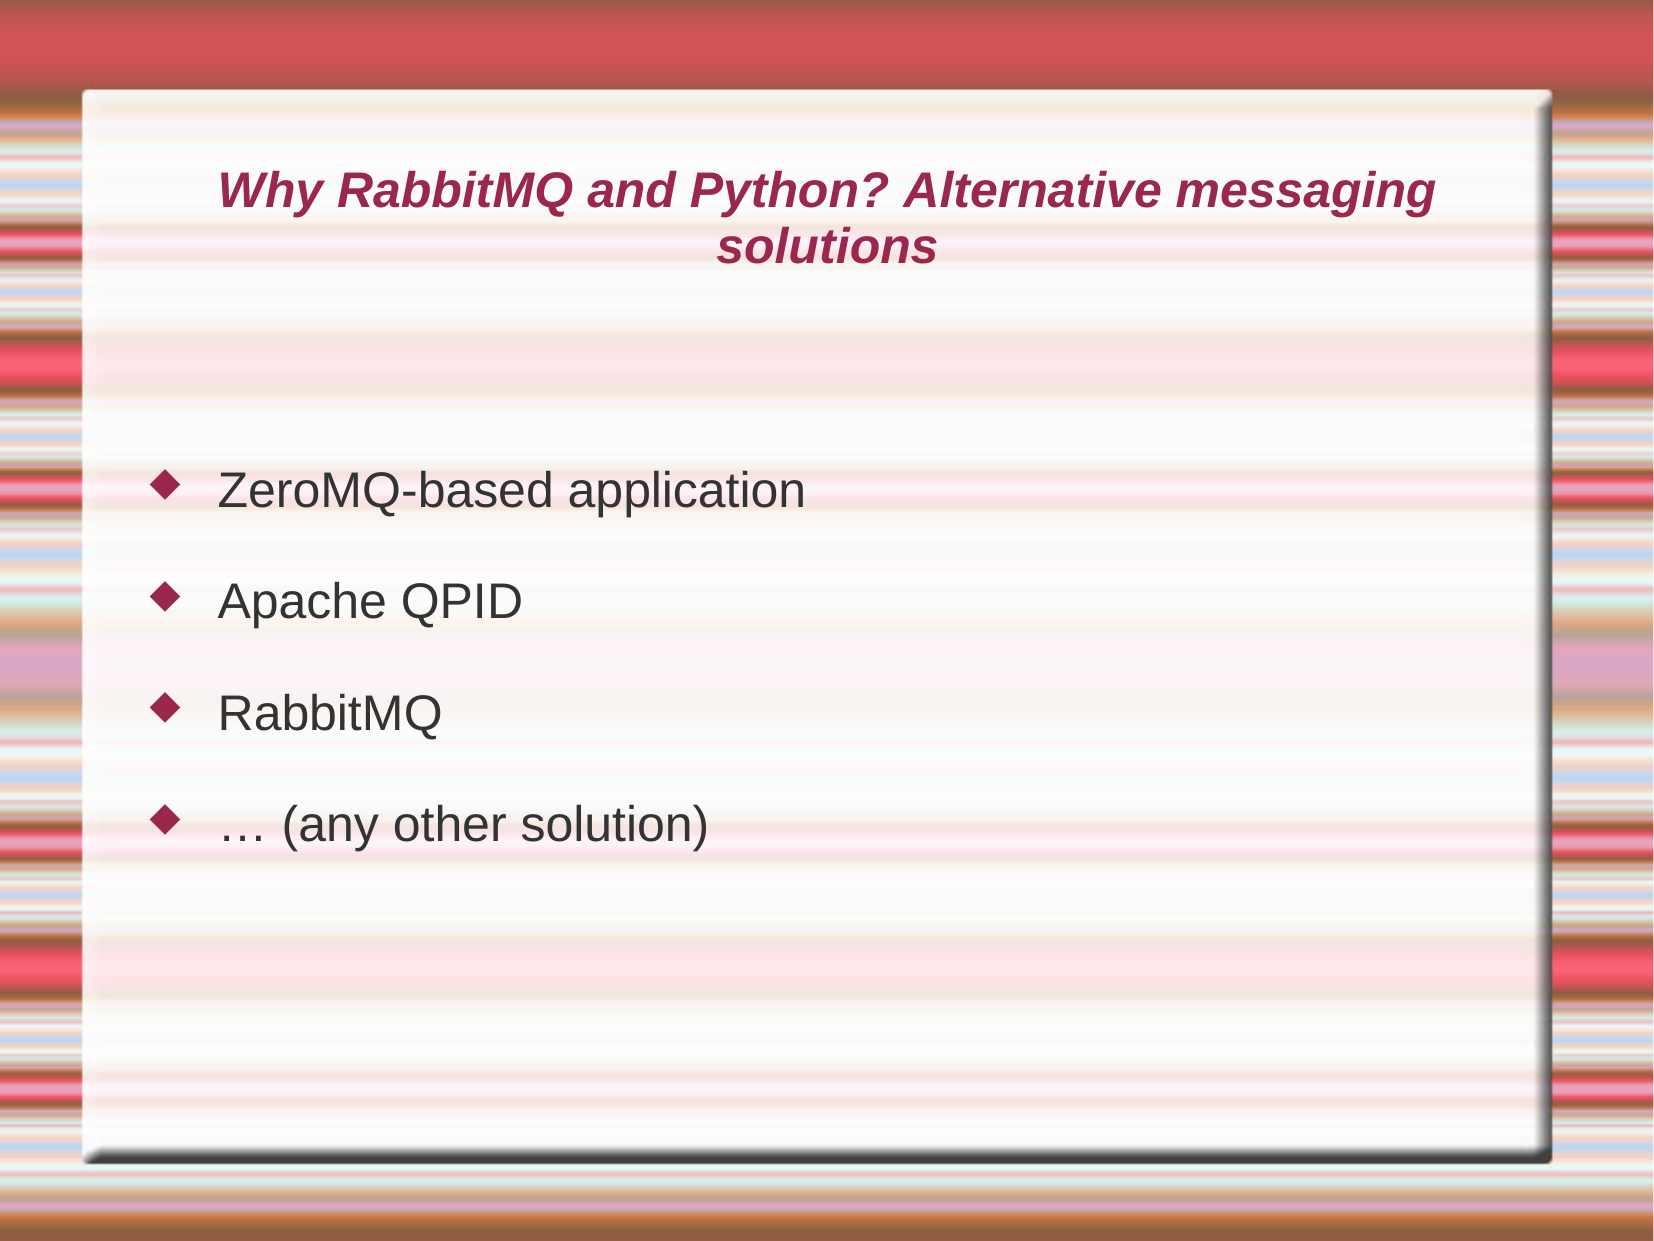

# Why RabbitMQ and Python? Alternative messaging solutions
ZeroMQ-based application
Apache QPID
RabbitMQ
… (any other solution)